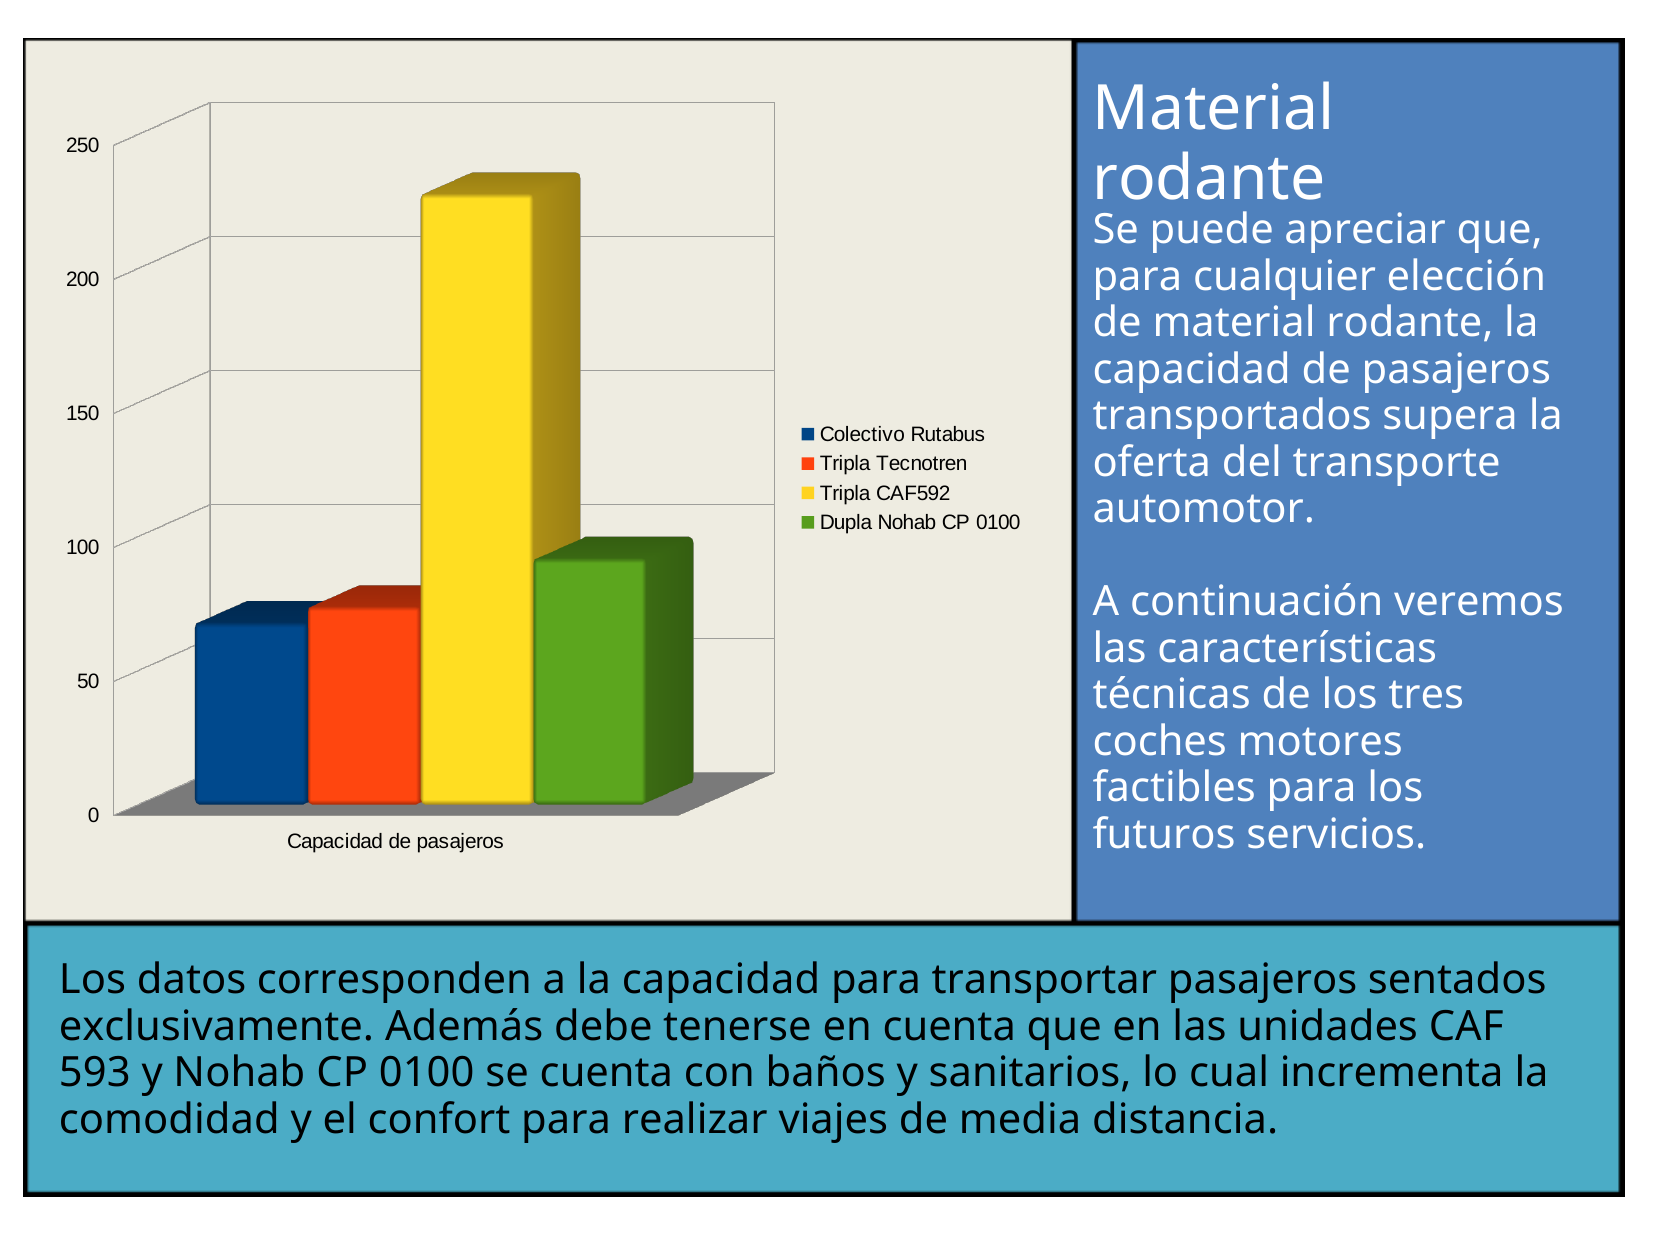

Material rodante
[unsupported chart]
Se puede apreciar que, para cualquier elección de material rodante, la capacidad de pasajeros transportados supera la oferta del transporte automotor.
A continuación veremos las características técnicas de los tres coches motores factibles para los futuros servicios.
Los datos corresponden a la capacidad para transportar pasajeros sentados exclusivamente. Además debe tenerse en cuenta que en las unidades CAF 593 y Nohab CP 0100 se cuenta con baños y sanitarios, lo cual incrementa la comodidad y el confort para realizar viajes de media distancia.